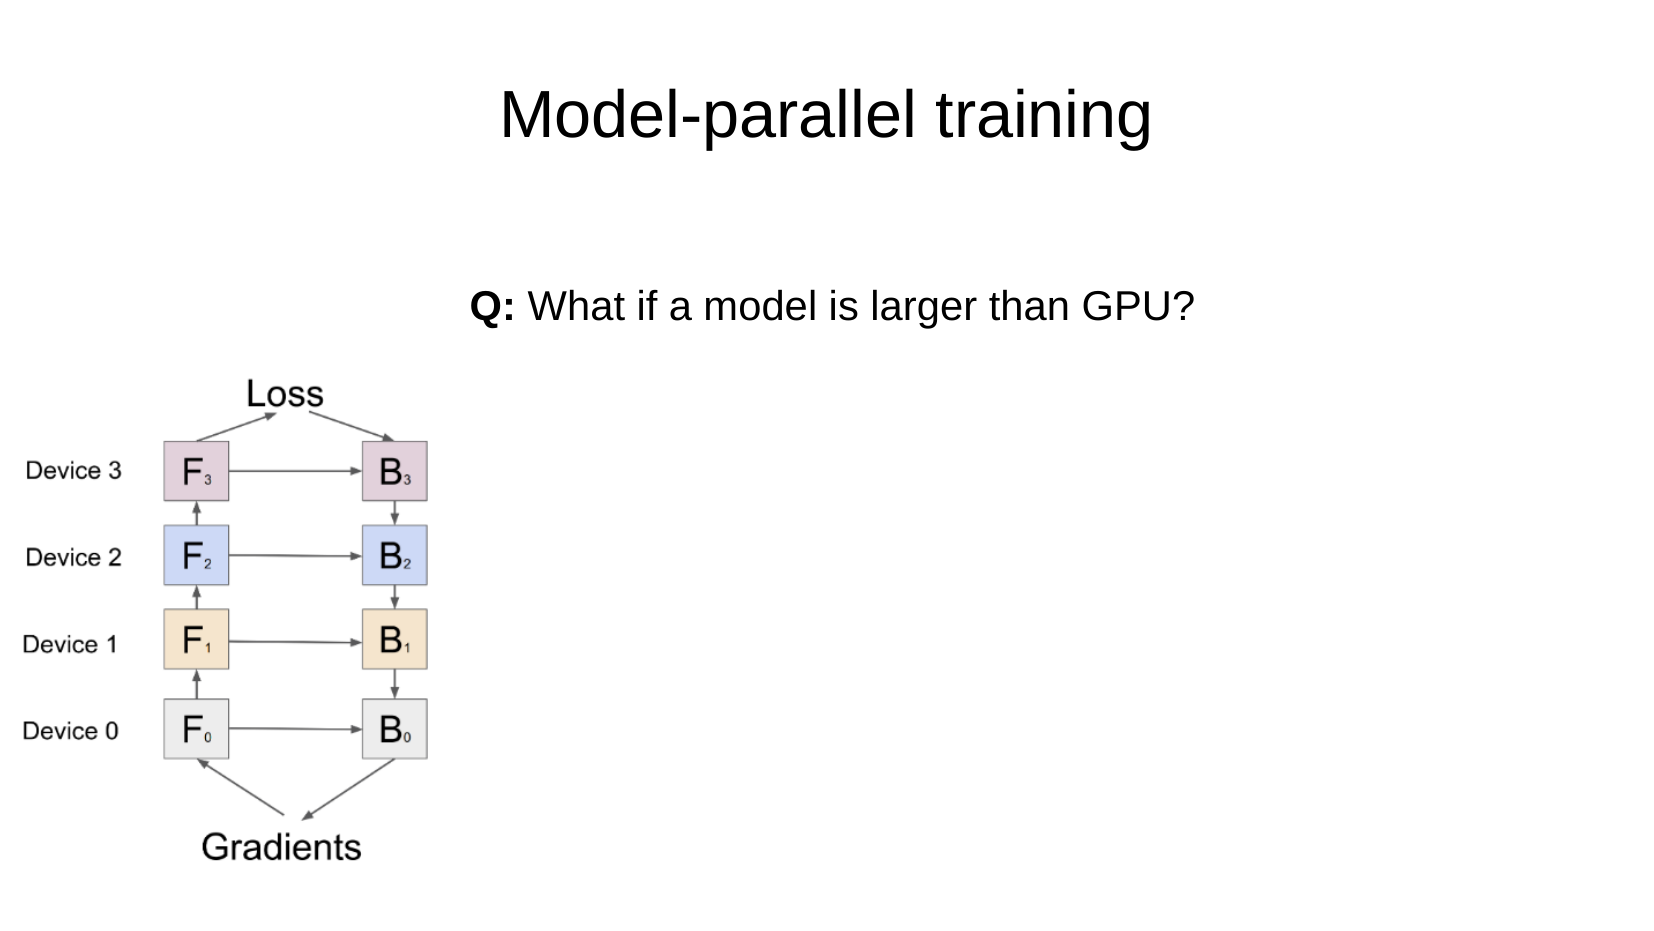

# Model-parallel training
Q: What if a model is larger than GPU?